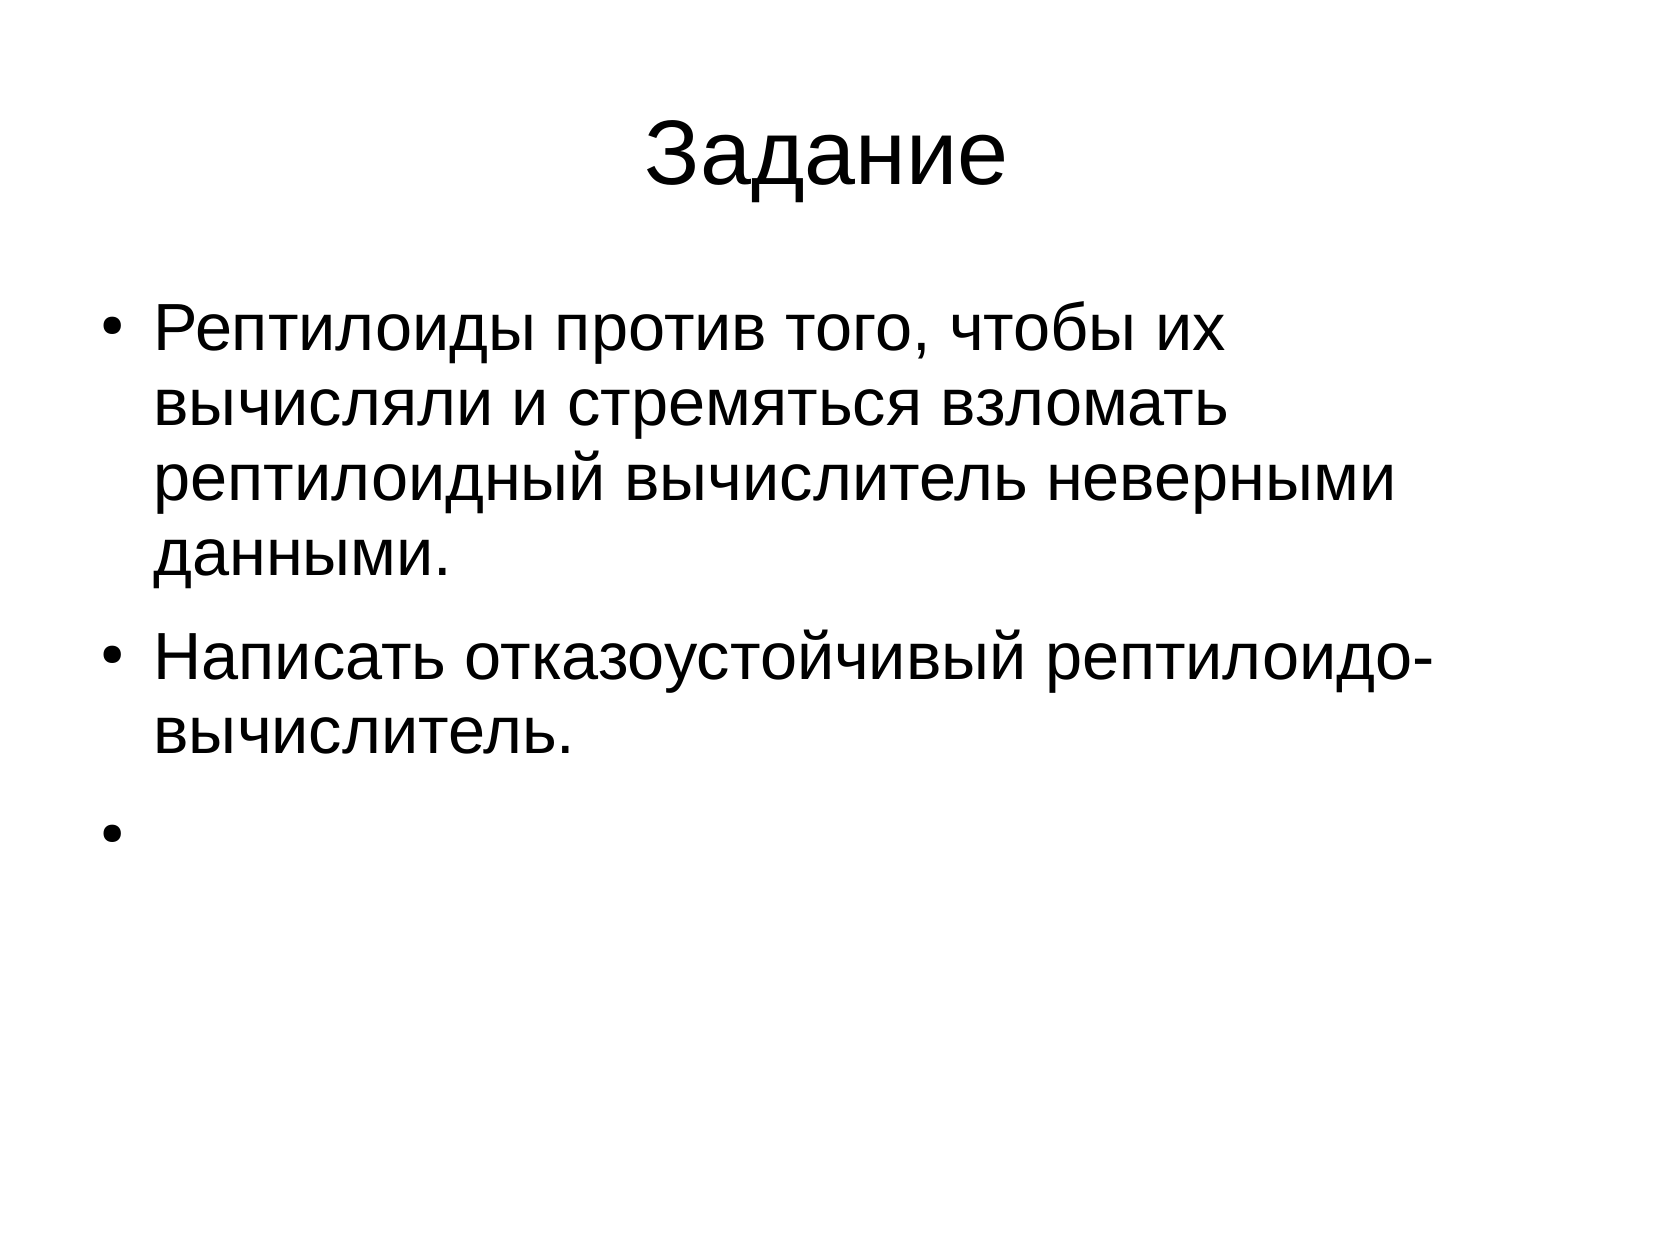

# Задание
Рептилоиды против того, чтобы их вычисляли и стремяться взломать рептилоидный вычислитель неверными данными.
Написать отказоустойчивый рептилоидо-вычислитель.